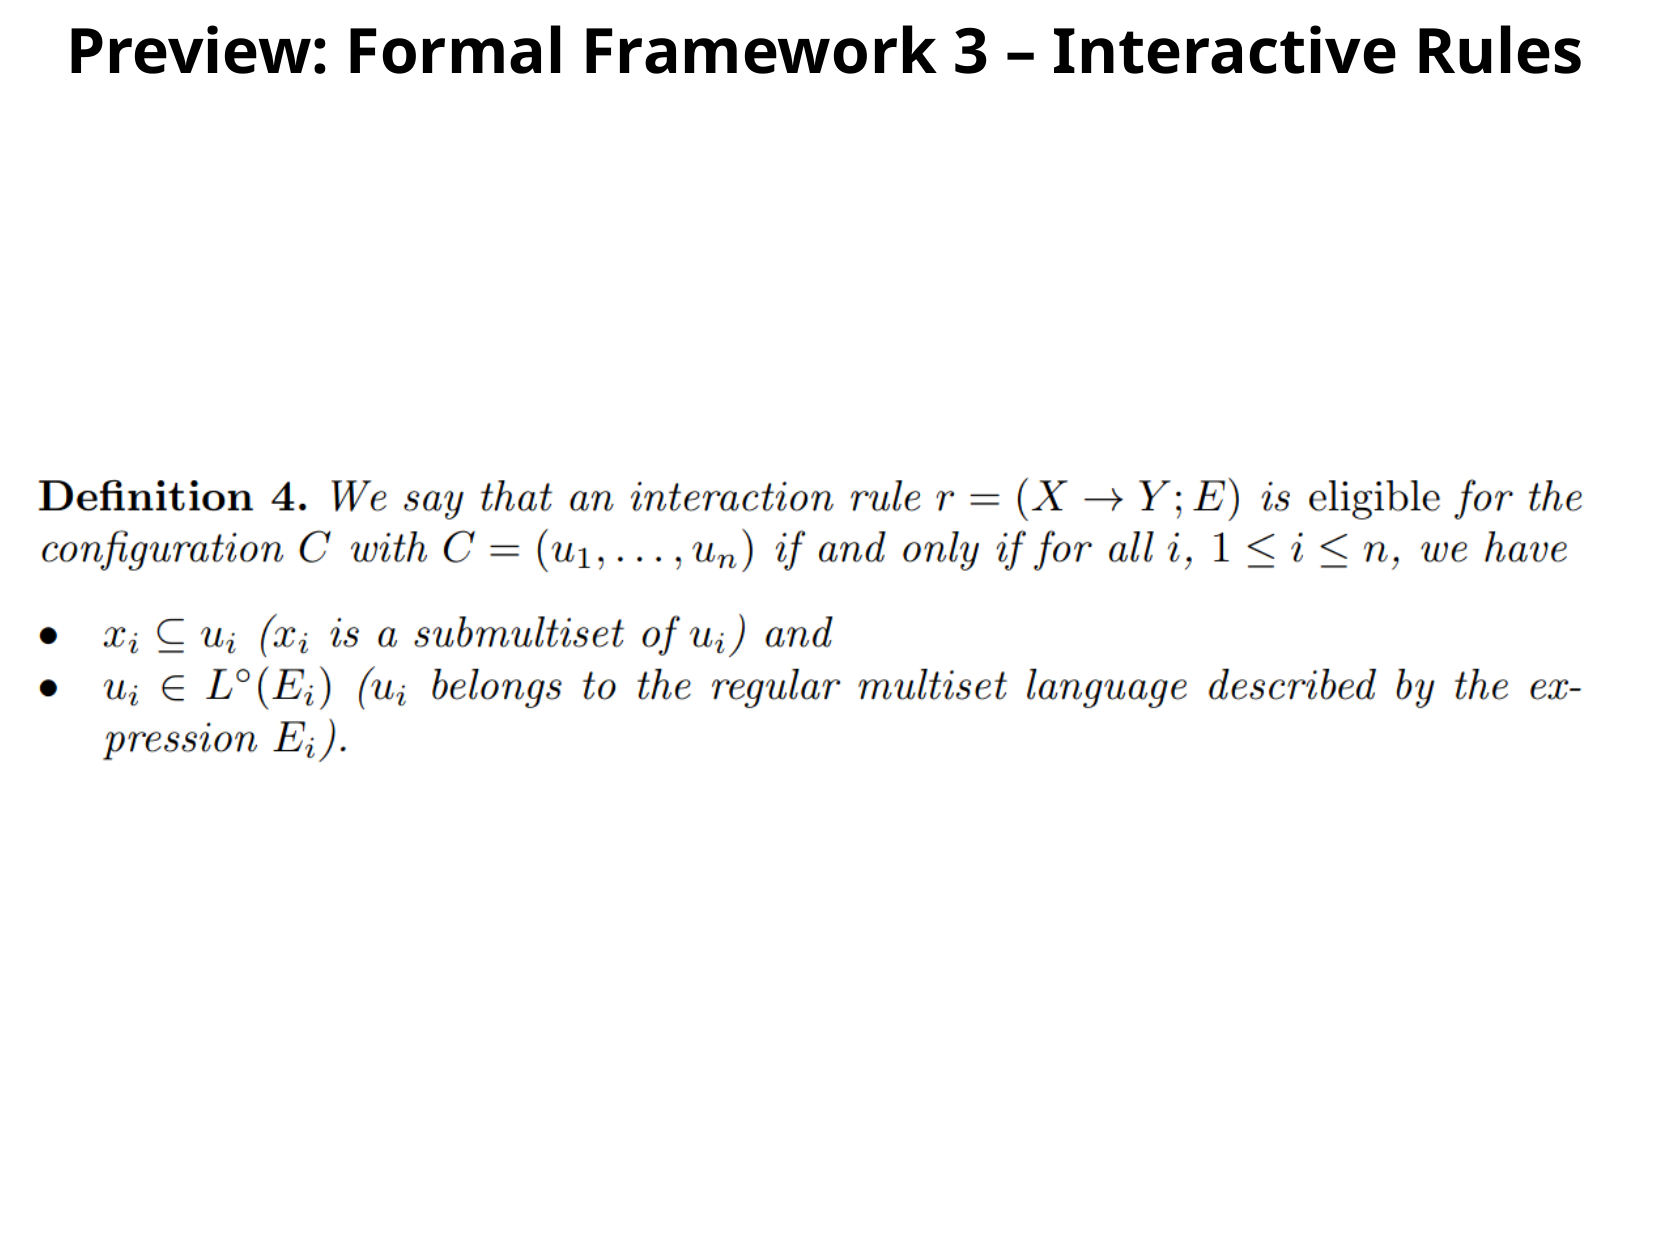

# Preview: Formal Framework 3 – Interactive Rules